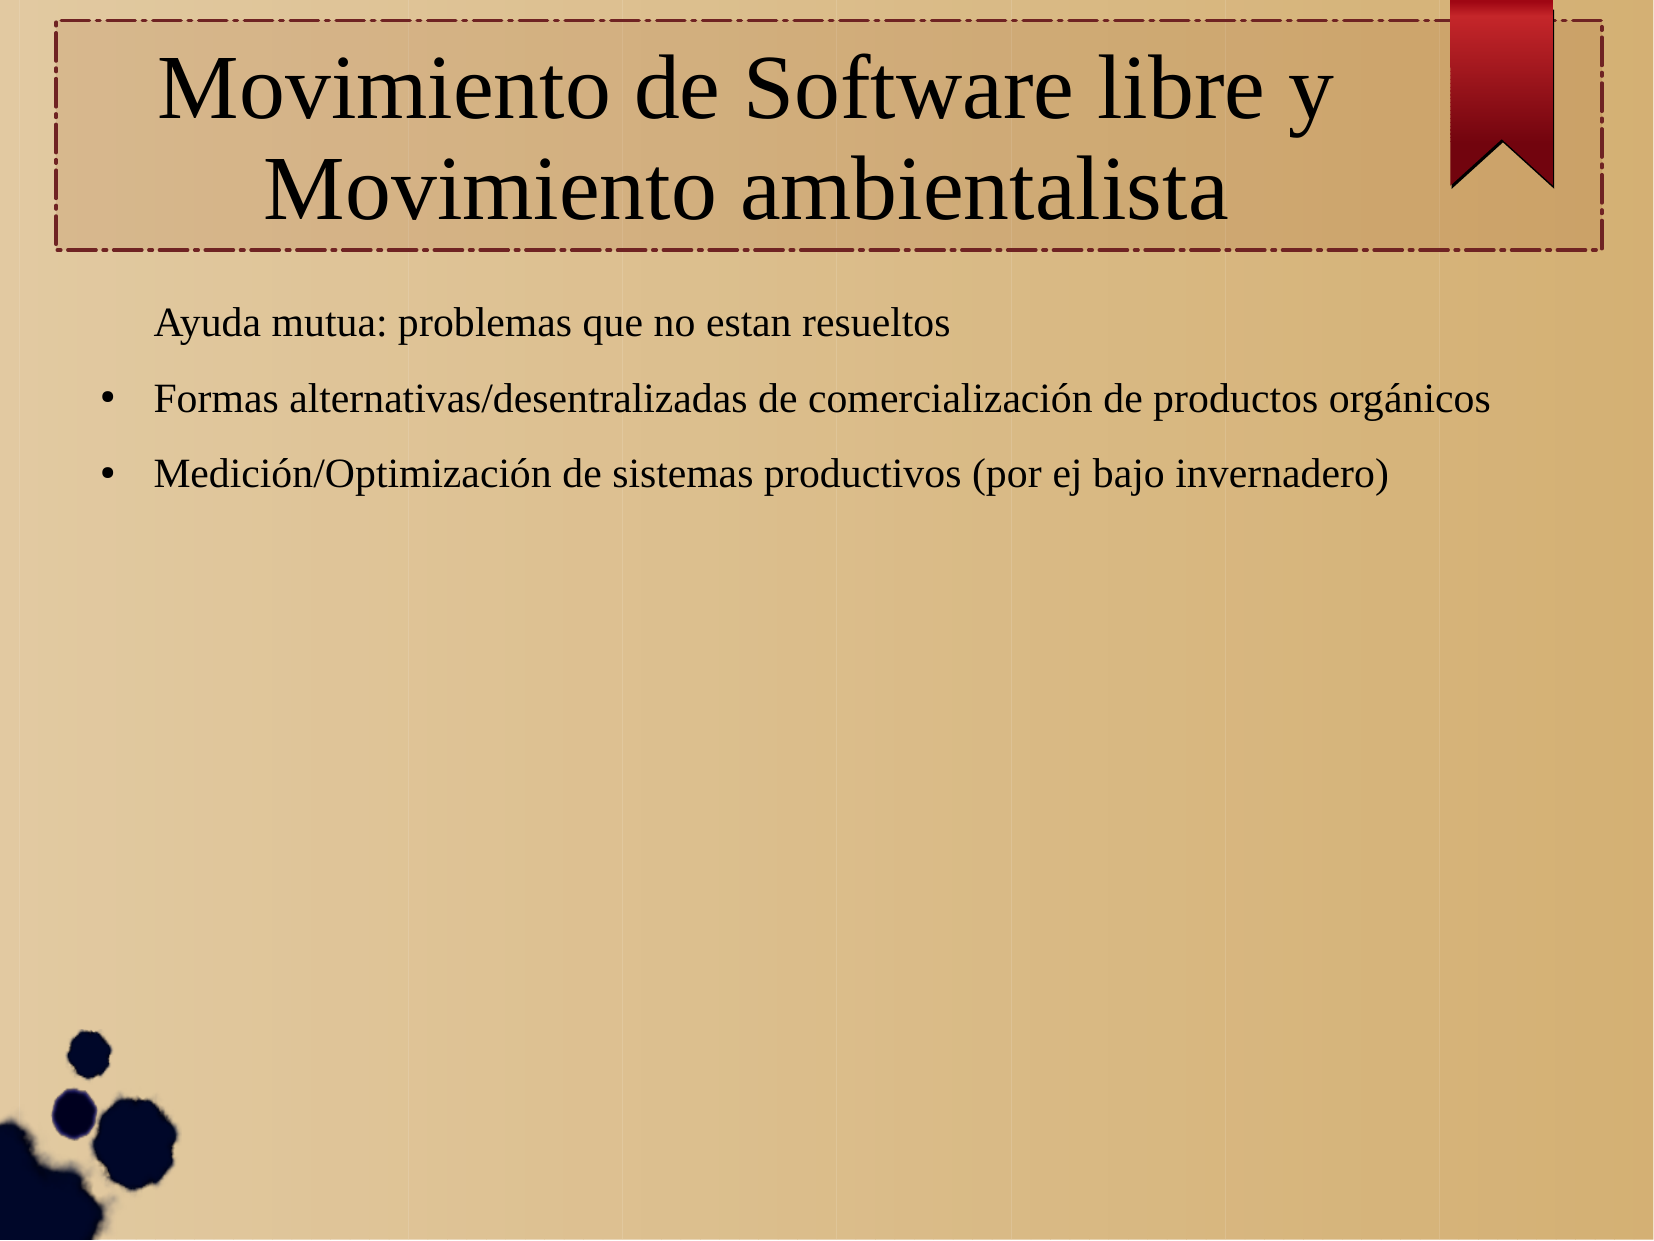

# Movimiento de Software libre y Movimiento ambientalista
Ayuda mutua: problemas que no estan resueltos
Formas alternativas/desentralizadas de comercialización de productos orgánicos
Medición/Optimización de sistemas productivos (por ej bajo invernadero)